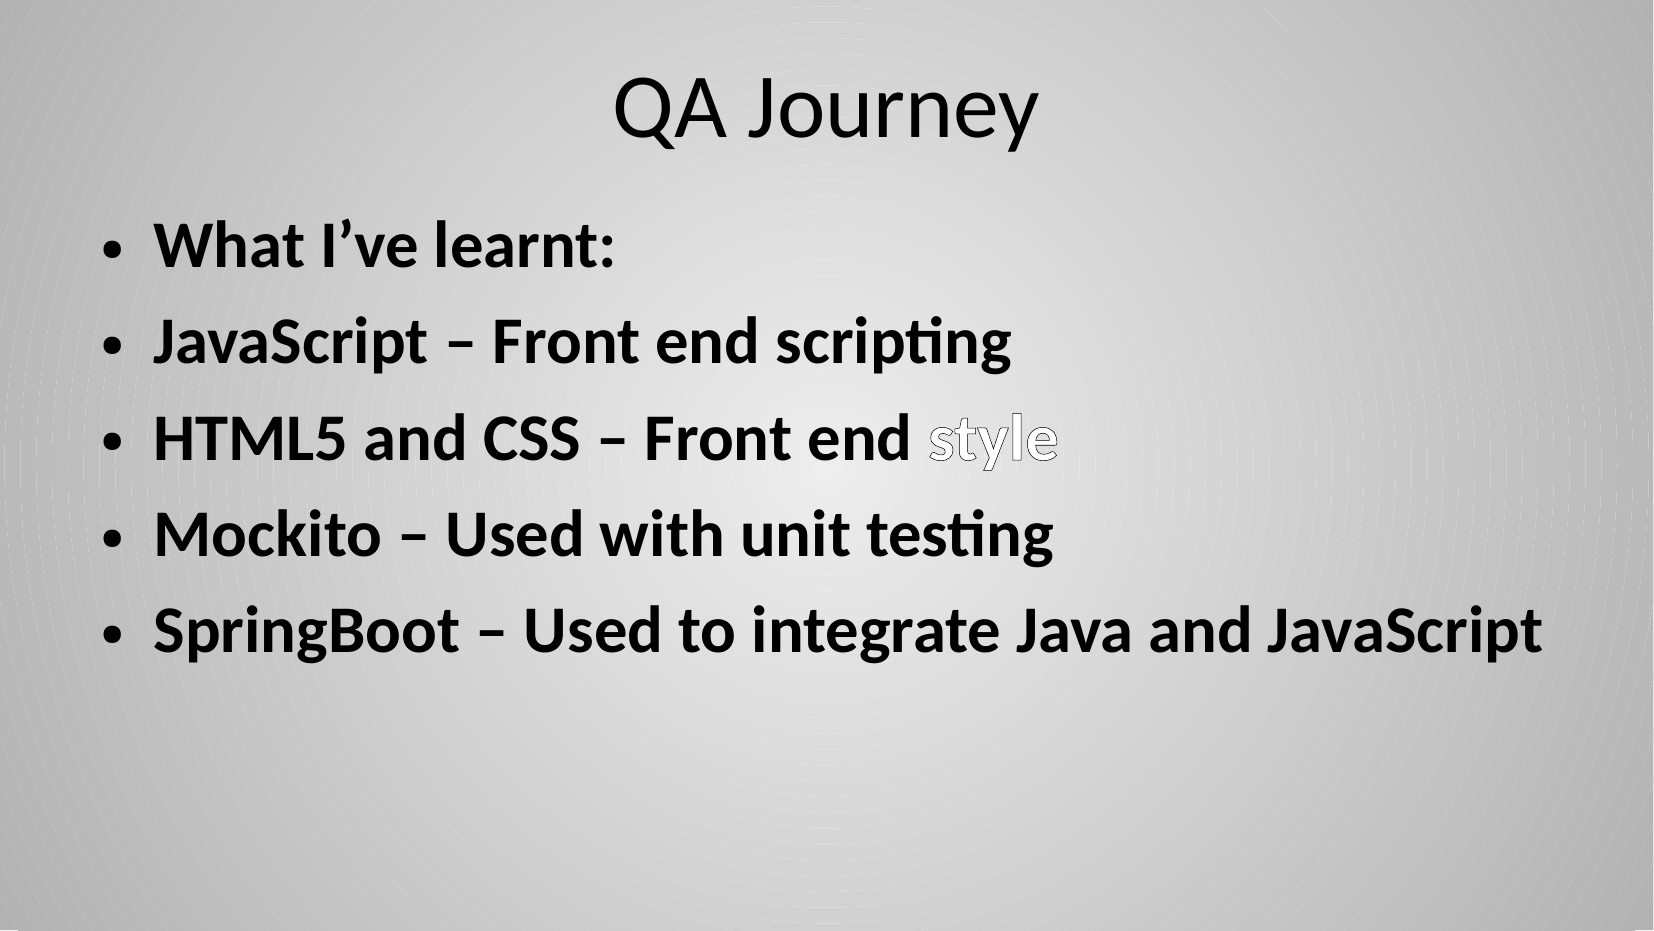

# QA Journey
What I’ve learnt:
JavaScript – Front end scripting
HTML5 and CSS – Front end style
Mockito – Used with unit testing
SpringBoot – Used to integrate Java and JavaScript